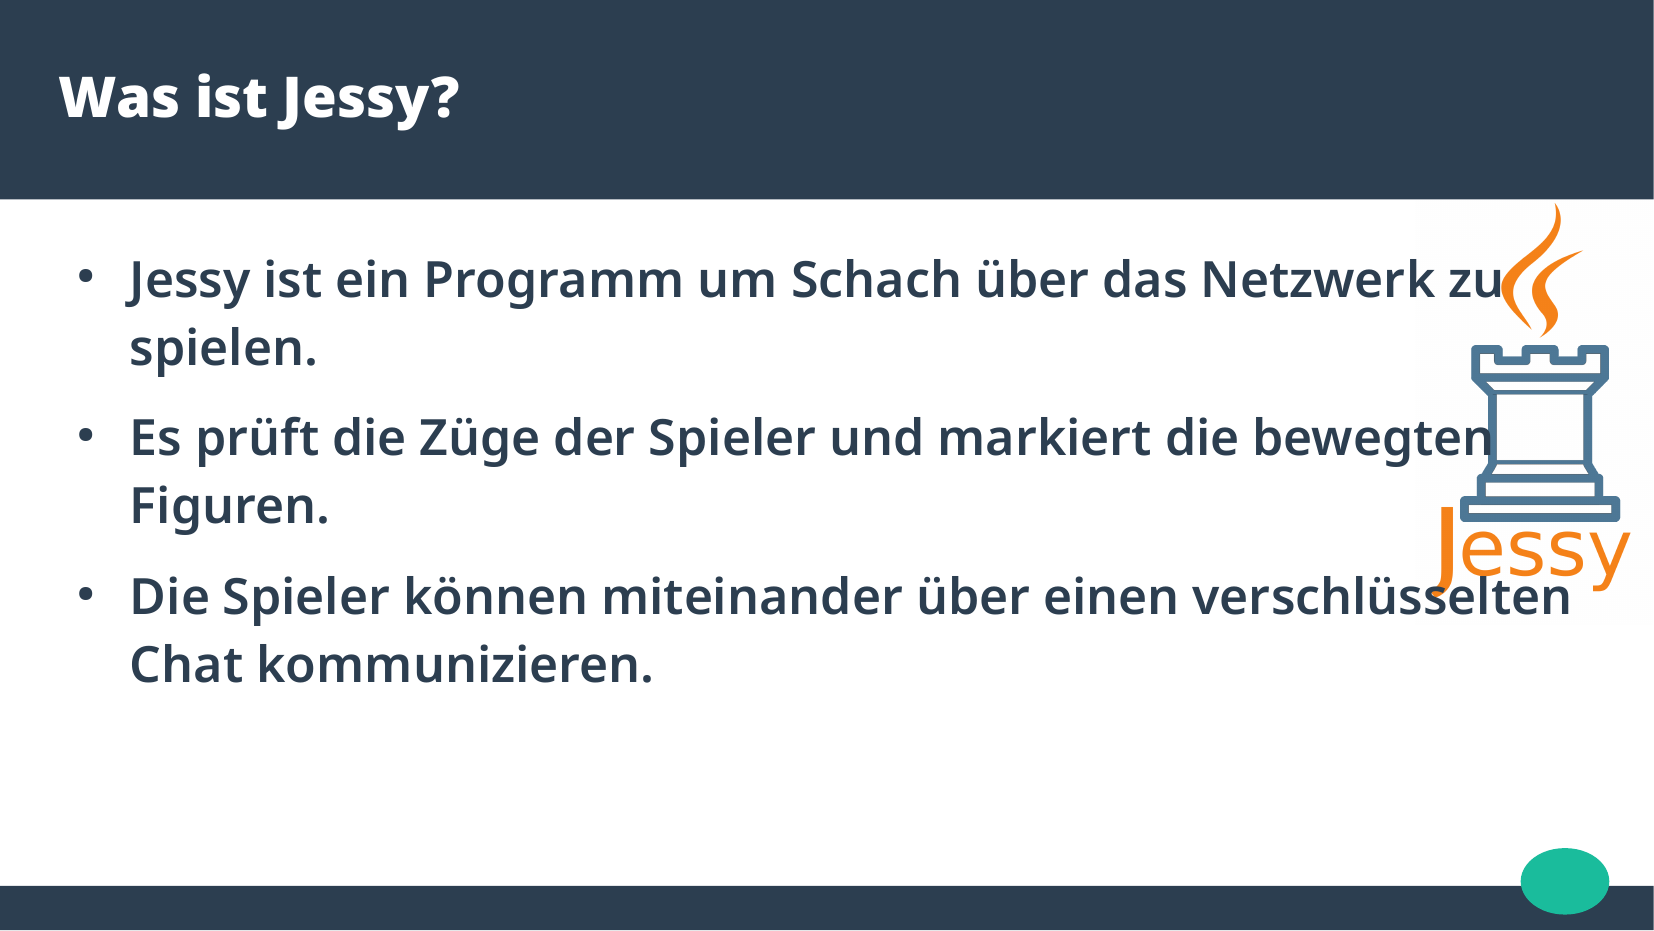

# Was ist Jessy?
Jessy ist ein Programm um Schach über das Netzwerk zu spielen.
Es prüft die Züge der Spieler und markiert die bewegten Figuren.
Die Spieler können miteinander über einen verschlüsselten Chat kommunizieren.